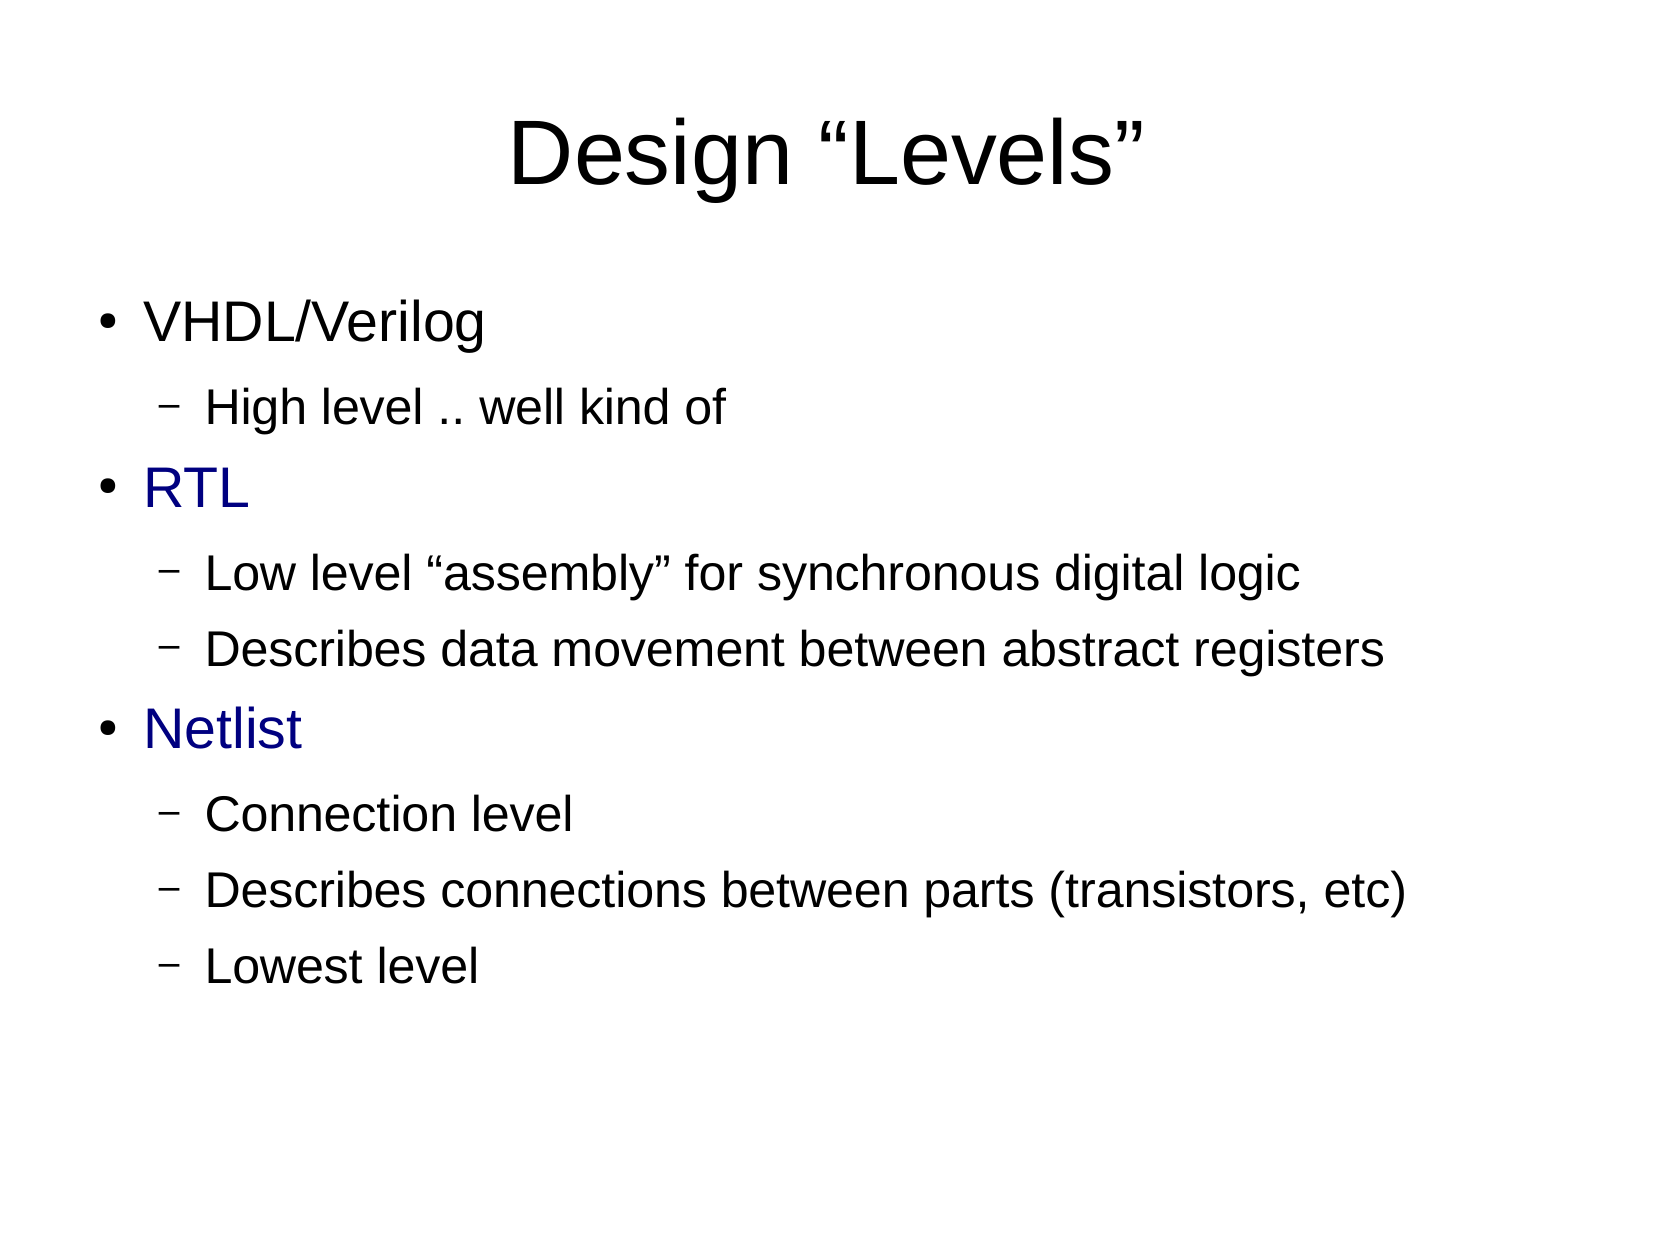

# Design “Levels”
VHDL/Verilog
High level .. well kind of
RTL
Low level “assembly” for synchronous digital logic
Describes data movement between abstract registers
Netlist
Connection level
Describes connections between parts (transistors, etc)
Lowest level